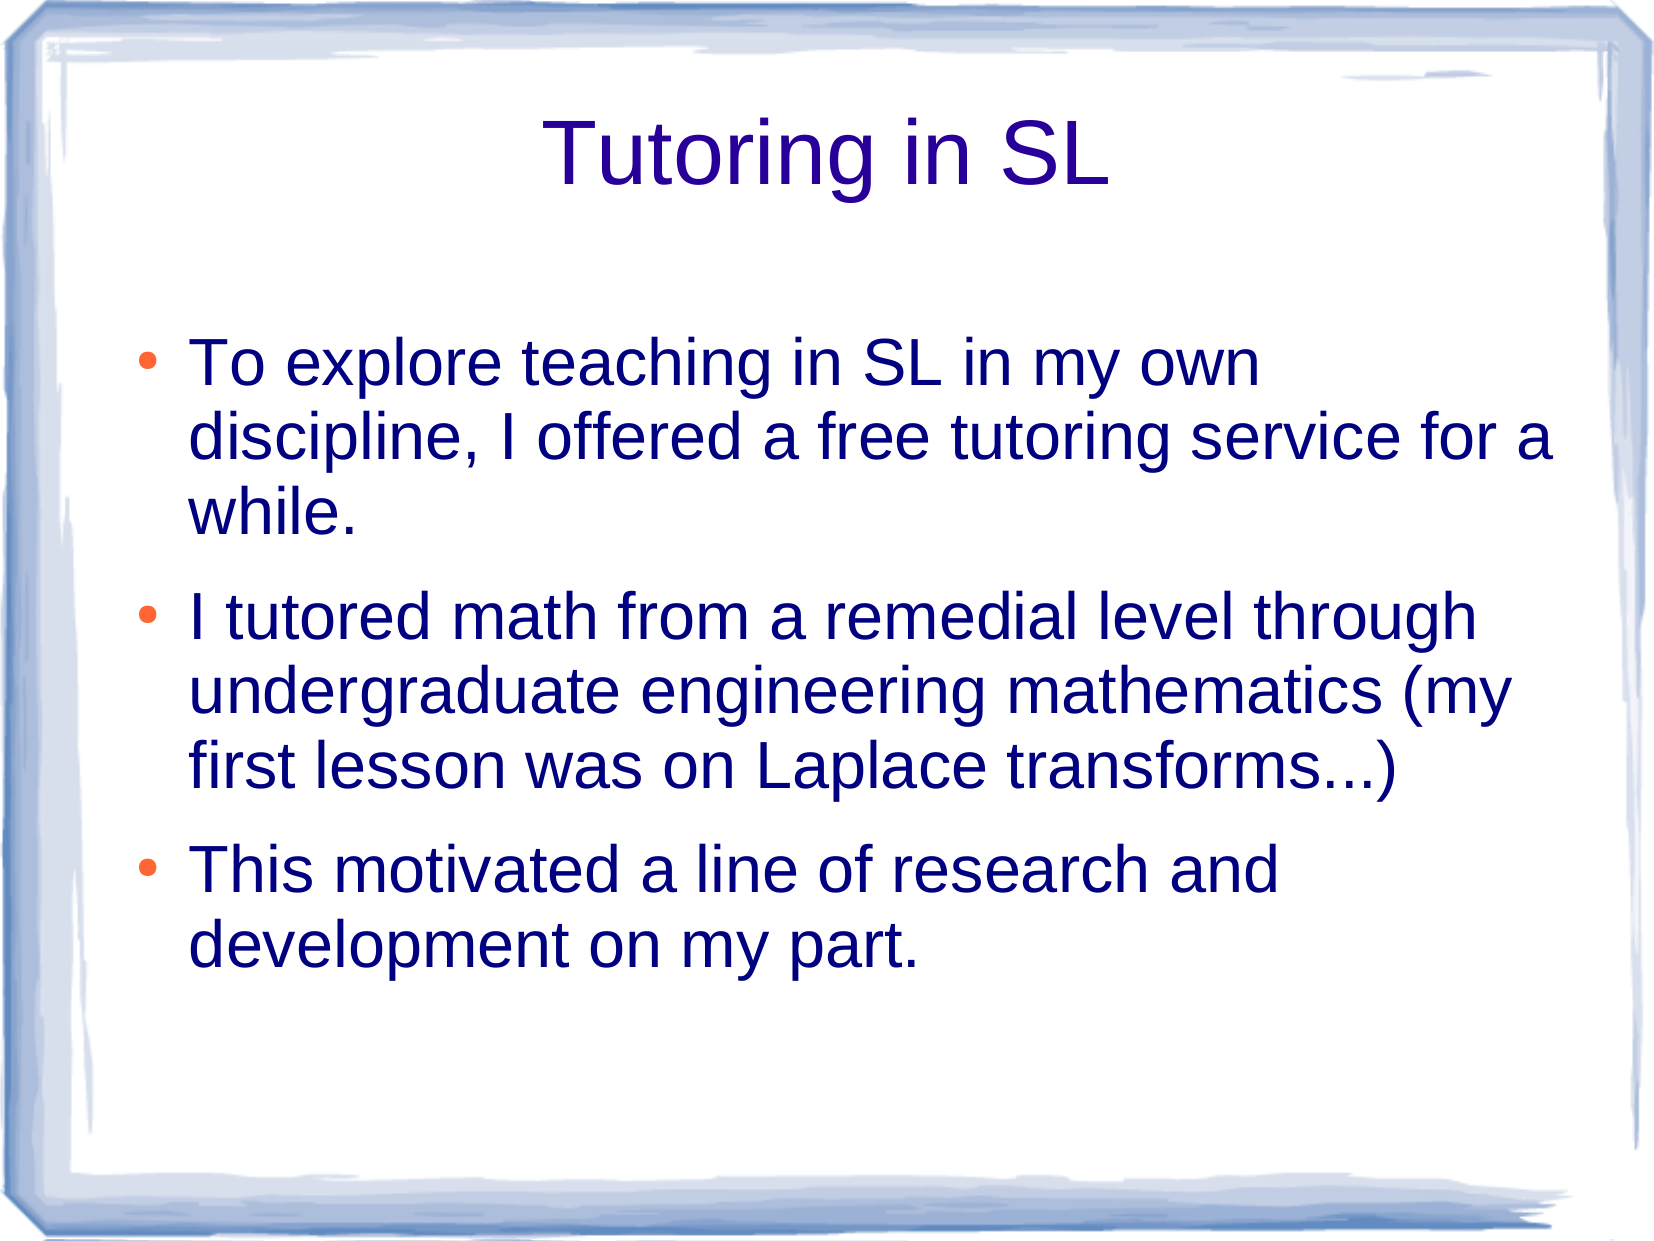

# Tutoring in SL
To explore teaching in SL in my own discipline, I offered a free tutoring service for a while.
I tutored math from a remedial level through undergraduate engineering mathematics (my first lesson was on Laplace transforms...)
This motivated a line of research and development on my part.